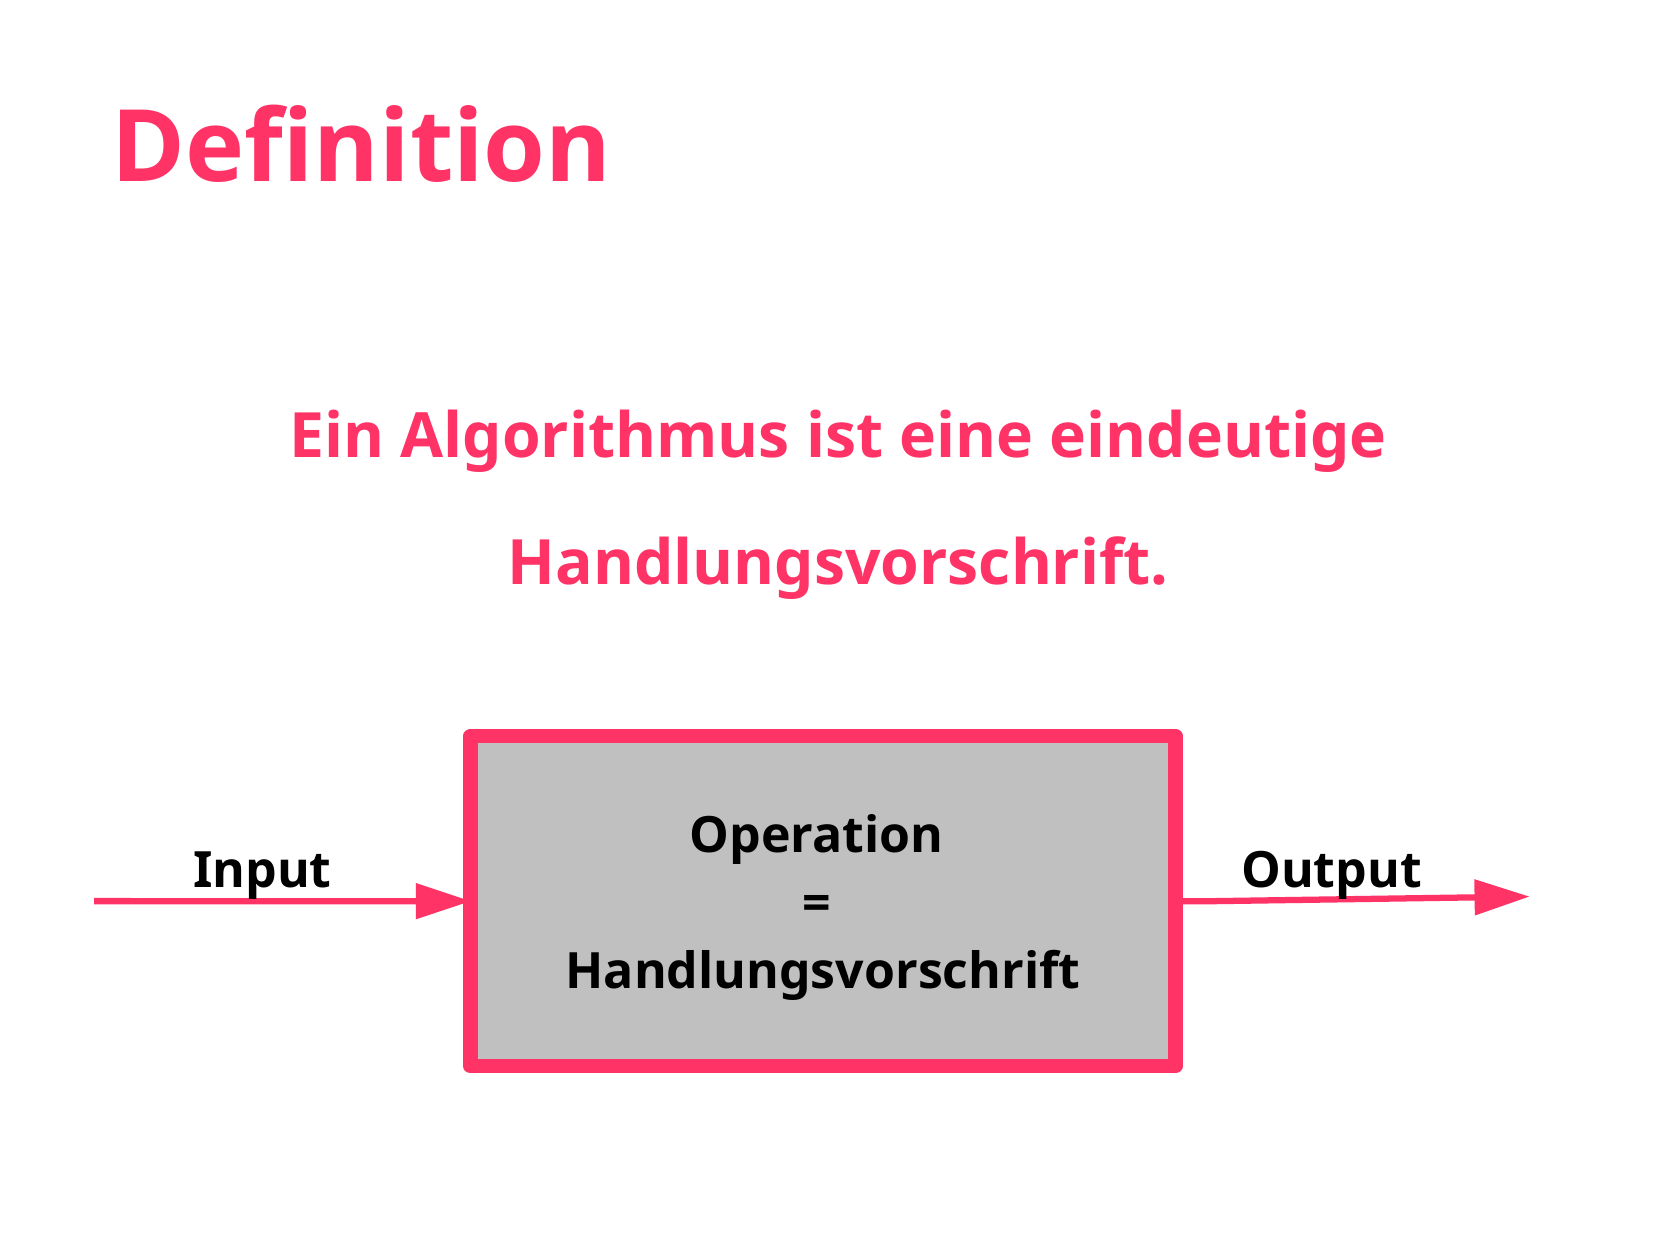

Definition
# Ein Algorithmus ist eine eindeutige Handlungsvorschrift.
Operation
=
Handlungsvorschrift
Input
Output